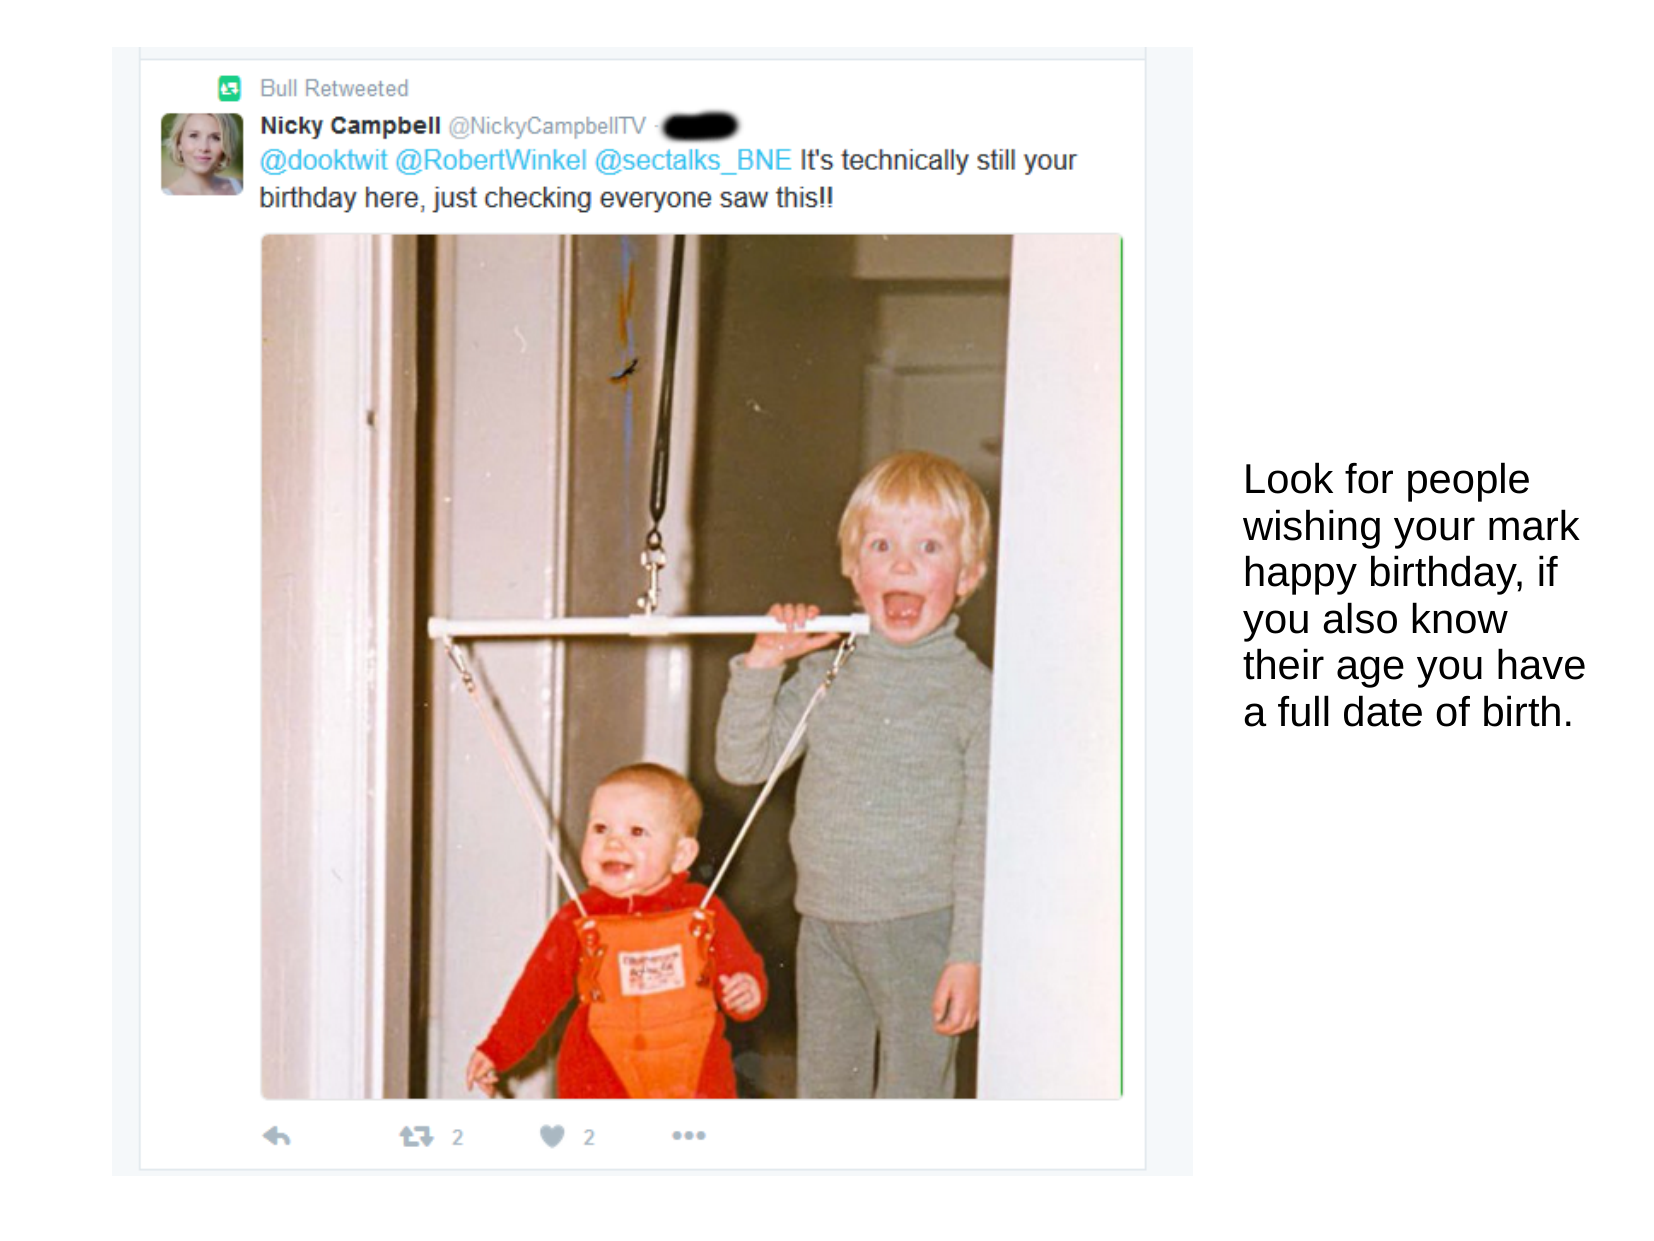

Look for people wishing your mark happy birthday, if you also know their age you have a full date of birth.